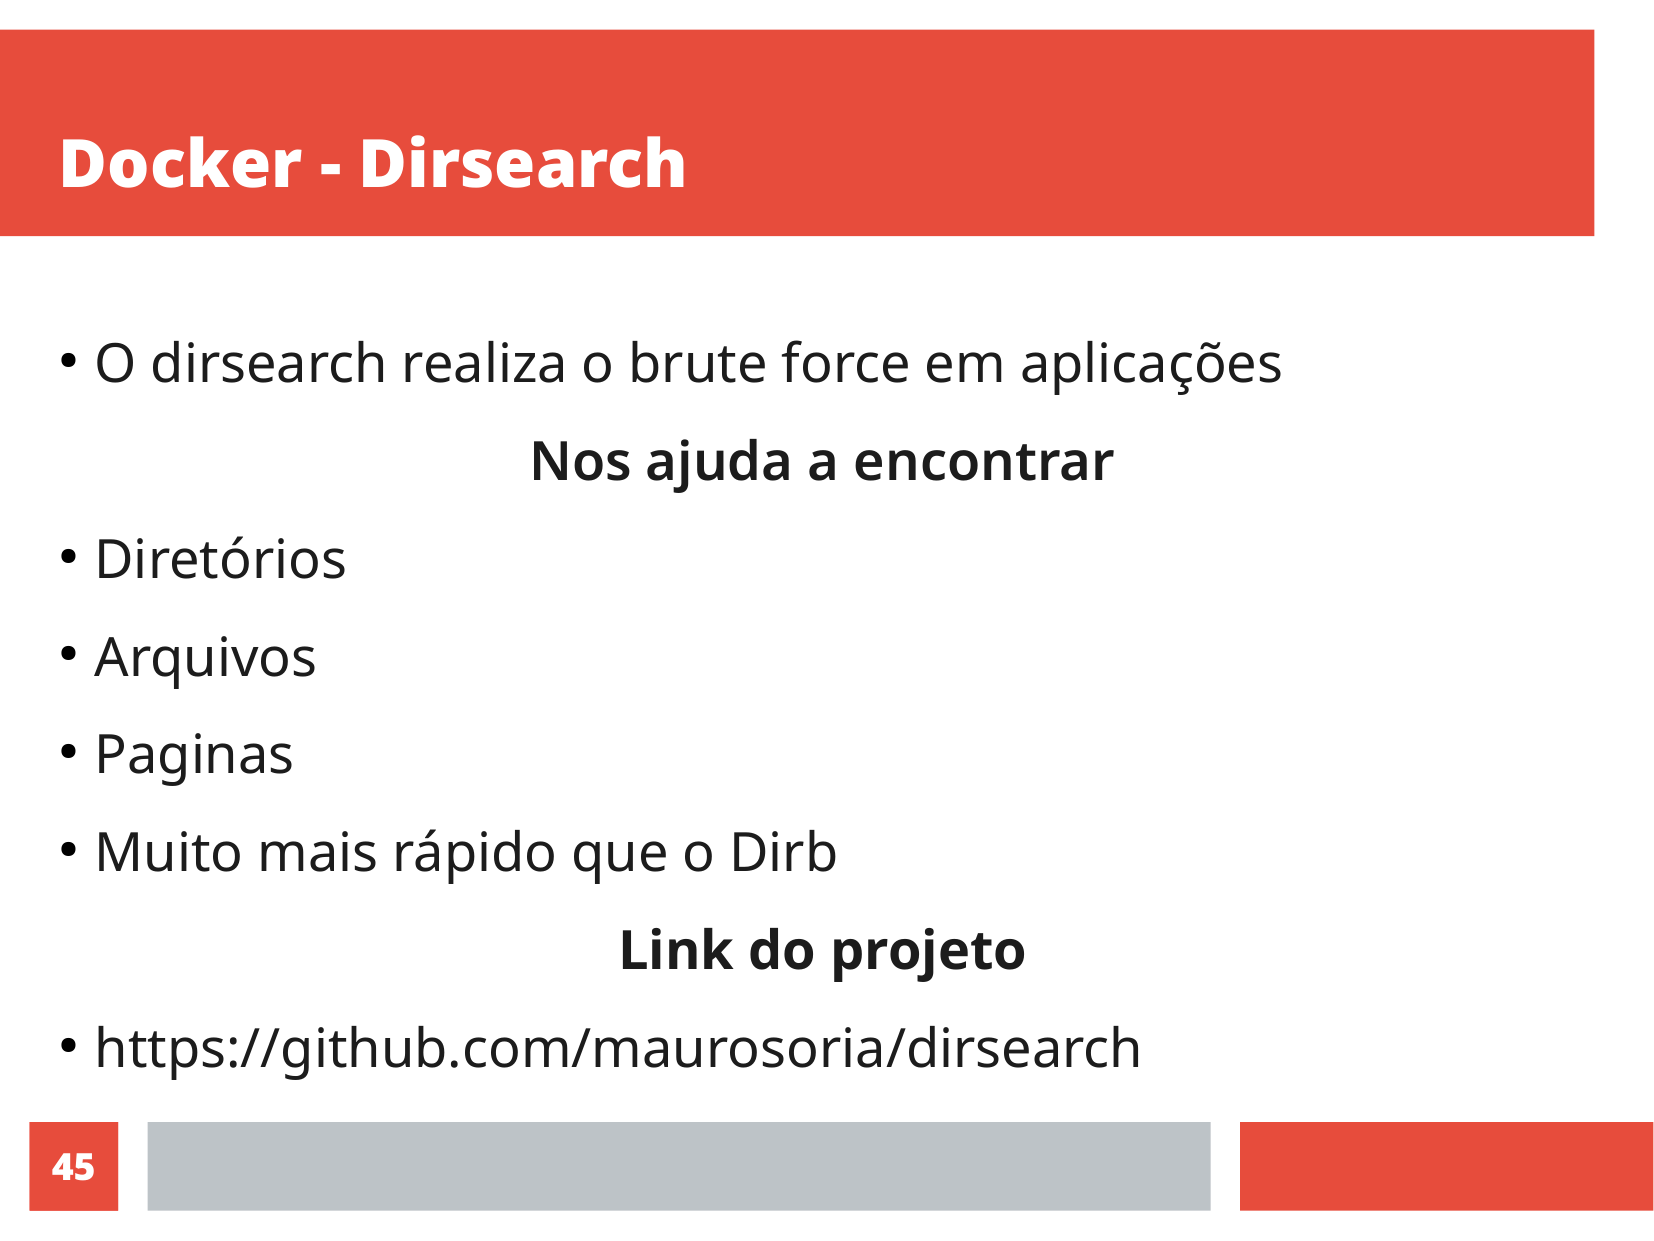

# Docker - Dirsearch
O dirsearch realiza o brute force em aplicações
Nos ajuda a encontrar
Diretórios
Arquivos
Paginas
Muito mais rápido que o Dirb
Link do projeto
https://github.com/maurosoria/dirsearch
45